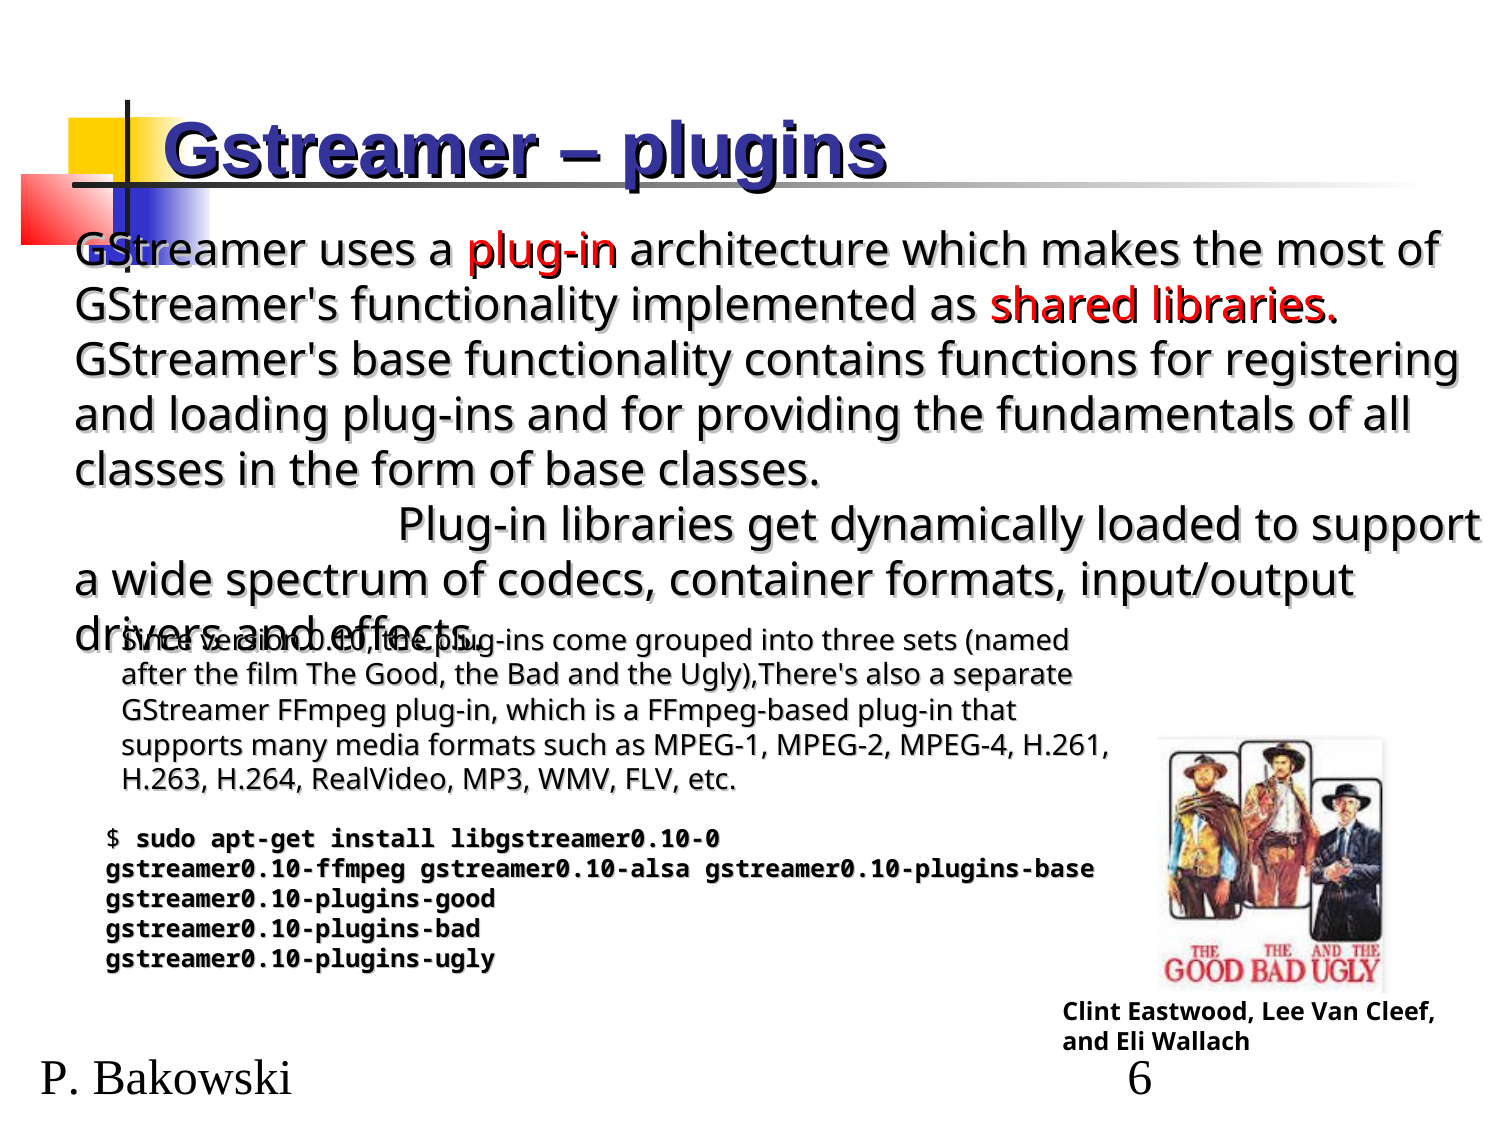

# Gstreamer – plugins
GStreamer uses a plug-in architecture which makes the most of GStreamer's functionality implemented as shared libraries. GStreamer's base functionality contains functions for registering and loading plug-ins and for providing the fundamentals of all classes in the form of base classes. Plug-in libraries get dynamically loaded to support a wide spectrum of codecs, container formats, input/output drivers and effects.
Since version 0.10, the plug-ins come grouped into three sets (named after the film The Good, the Bad and the Ugly),There's also a separate GStreamer FFmpeg plug-in, which is a FFmpeg-based plug-in that supports many media formats such as MPEG-1, MPEG-2, MPEG-4, H.261, H.263, H.264, RealVideo, MP3, WMV, FLV, etc.
$ sudo apt-get install libgstreamer0.10-0
gstreamer0.10-ffmpeg gstreamer0.10-alsa gstreamer0.10-plugins-base gstreamer0.10-plugins-good
gstreamer0.10-plugins-bad
gstreamer0.10-plugins-ugly
Clint Eastwood, Lee Van Cleef, and Eli Wallach
P.Bakowski
6